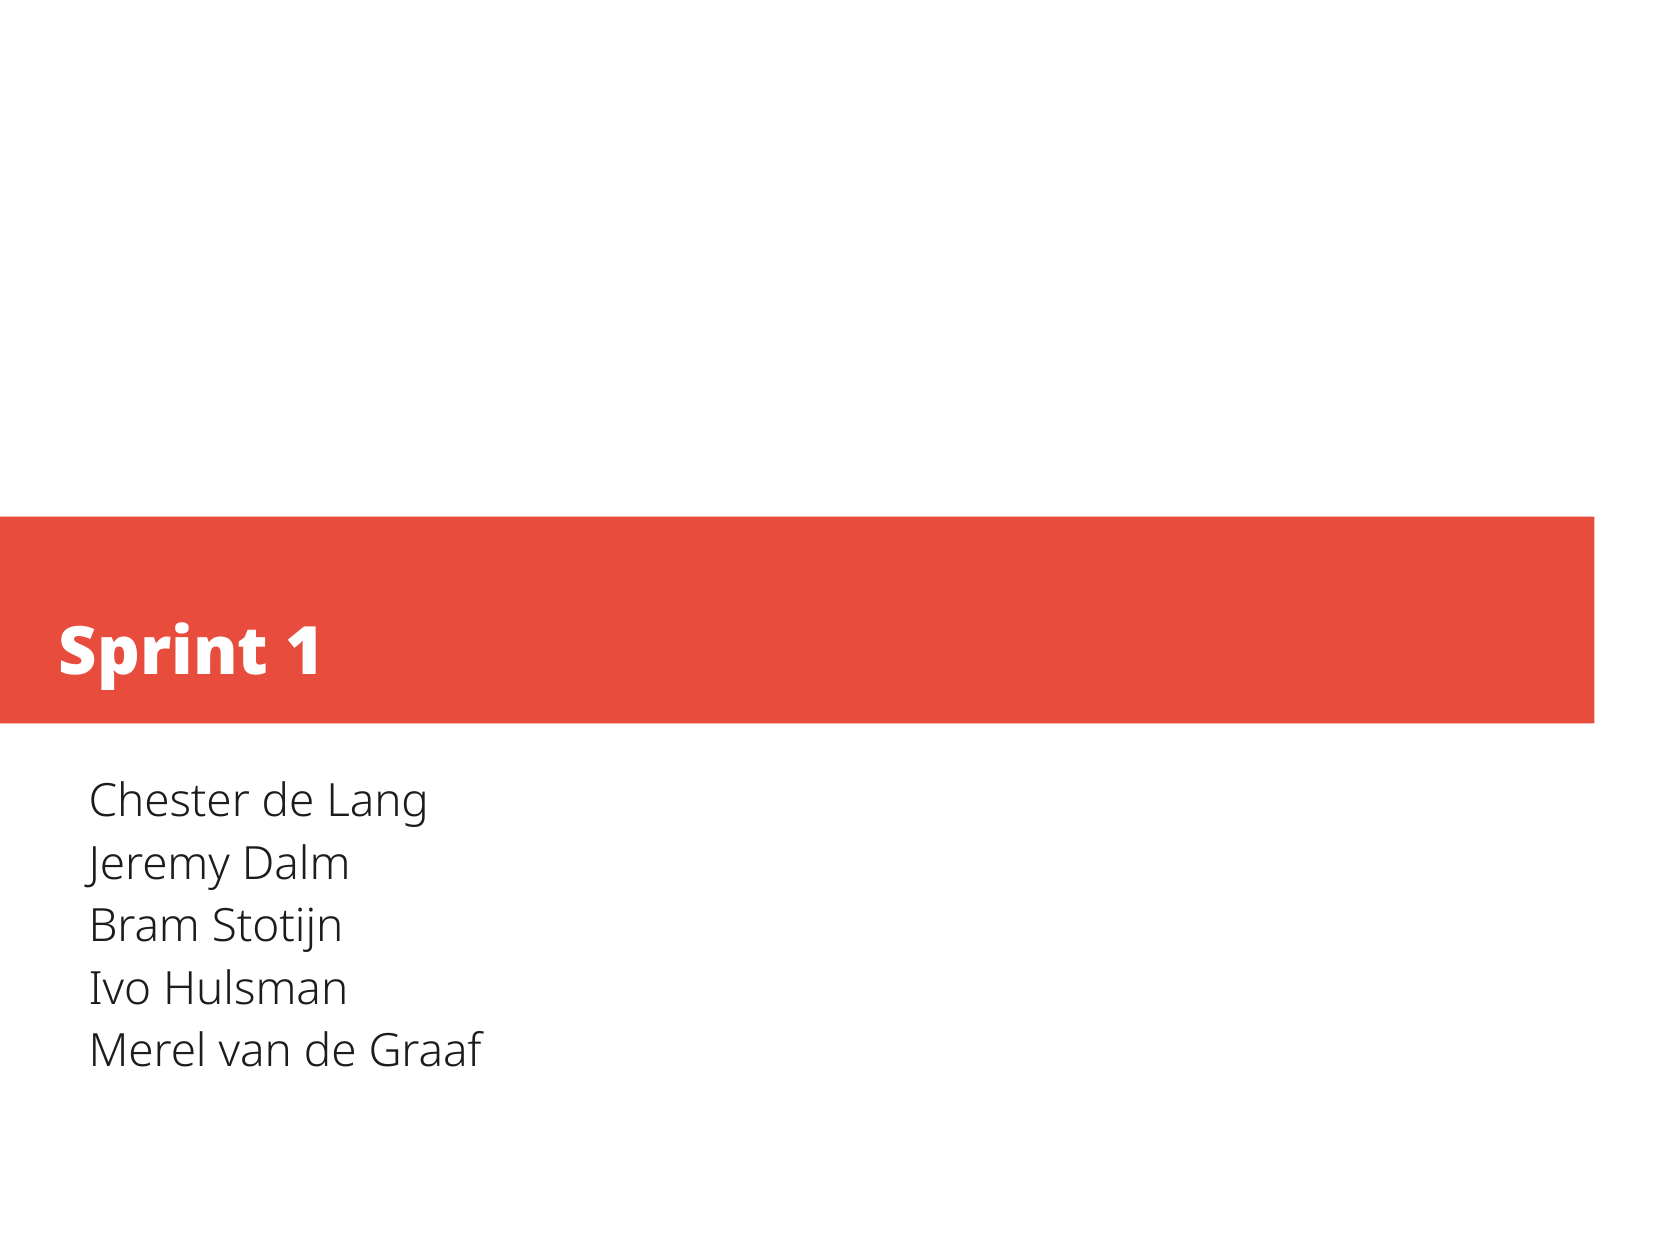

# Sprint 1
Chester de Lang
Jeremy Dalm
Bram Stotijn
Ivo Hulsman
Merel van de Graaf